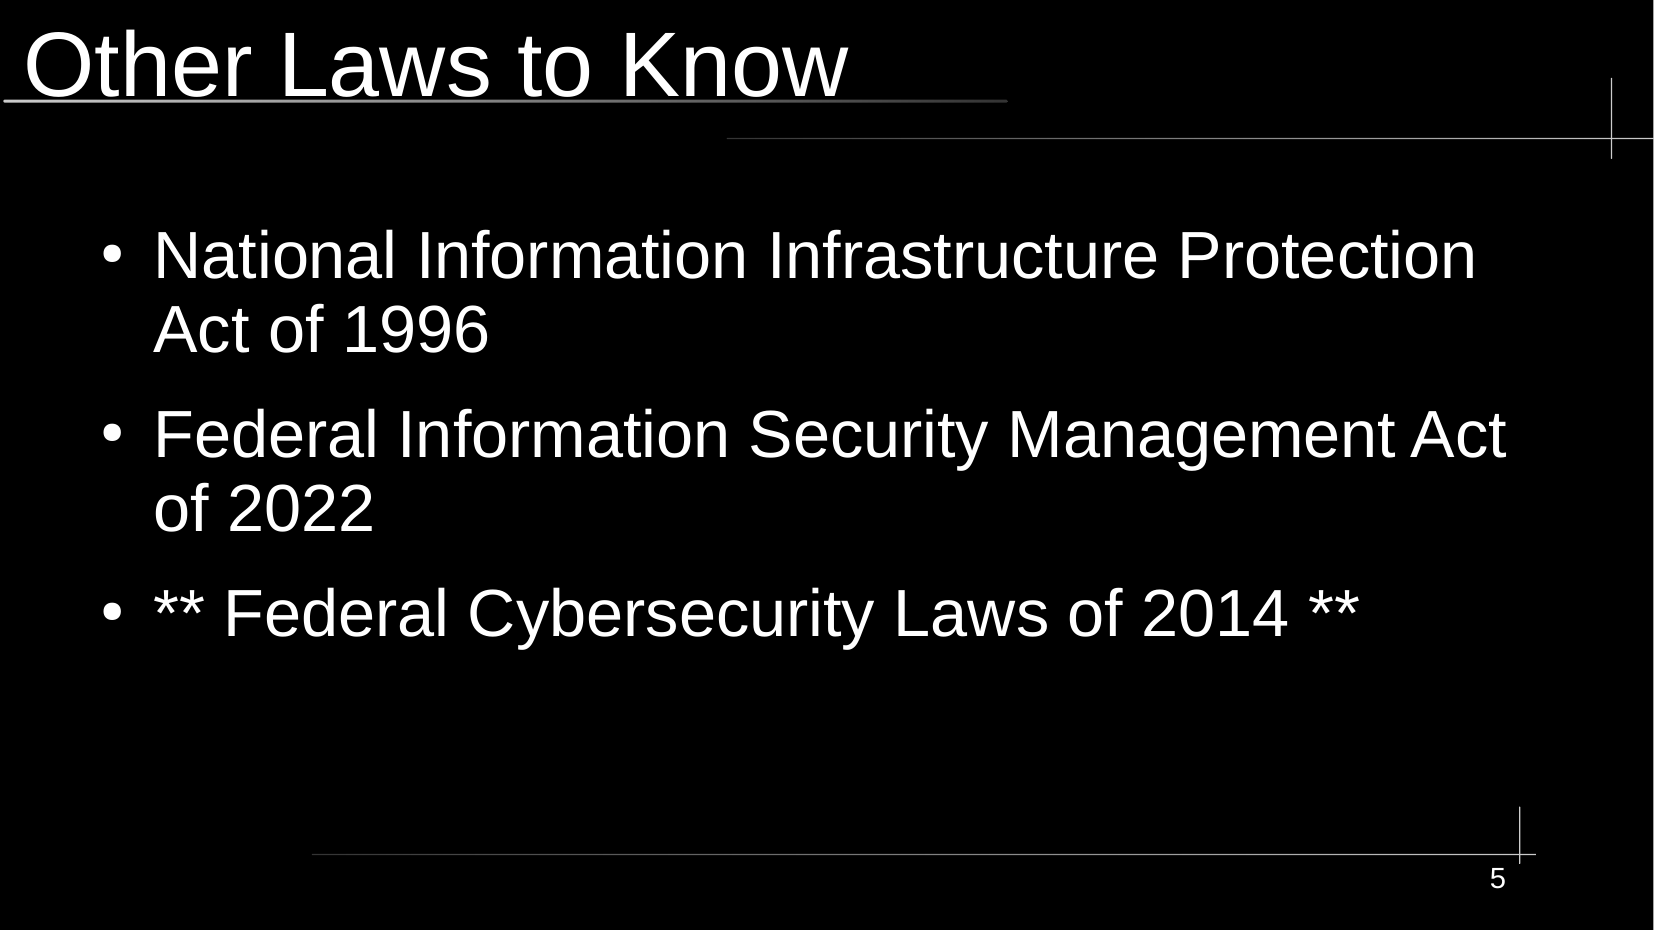

# Other Laws to Know
National Information Infrastructure Protection Act of 1996
Federal Information Security Management Act of 2022
** Federal Cybersecurity Laws of 2014 **
5